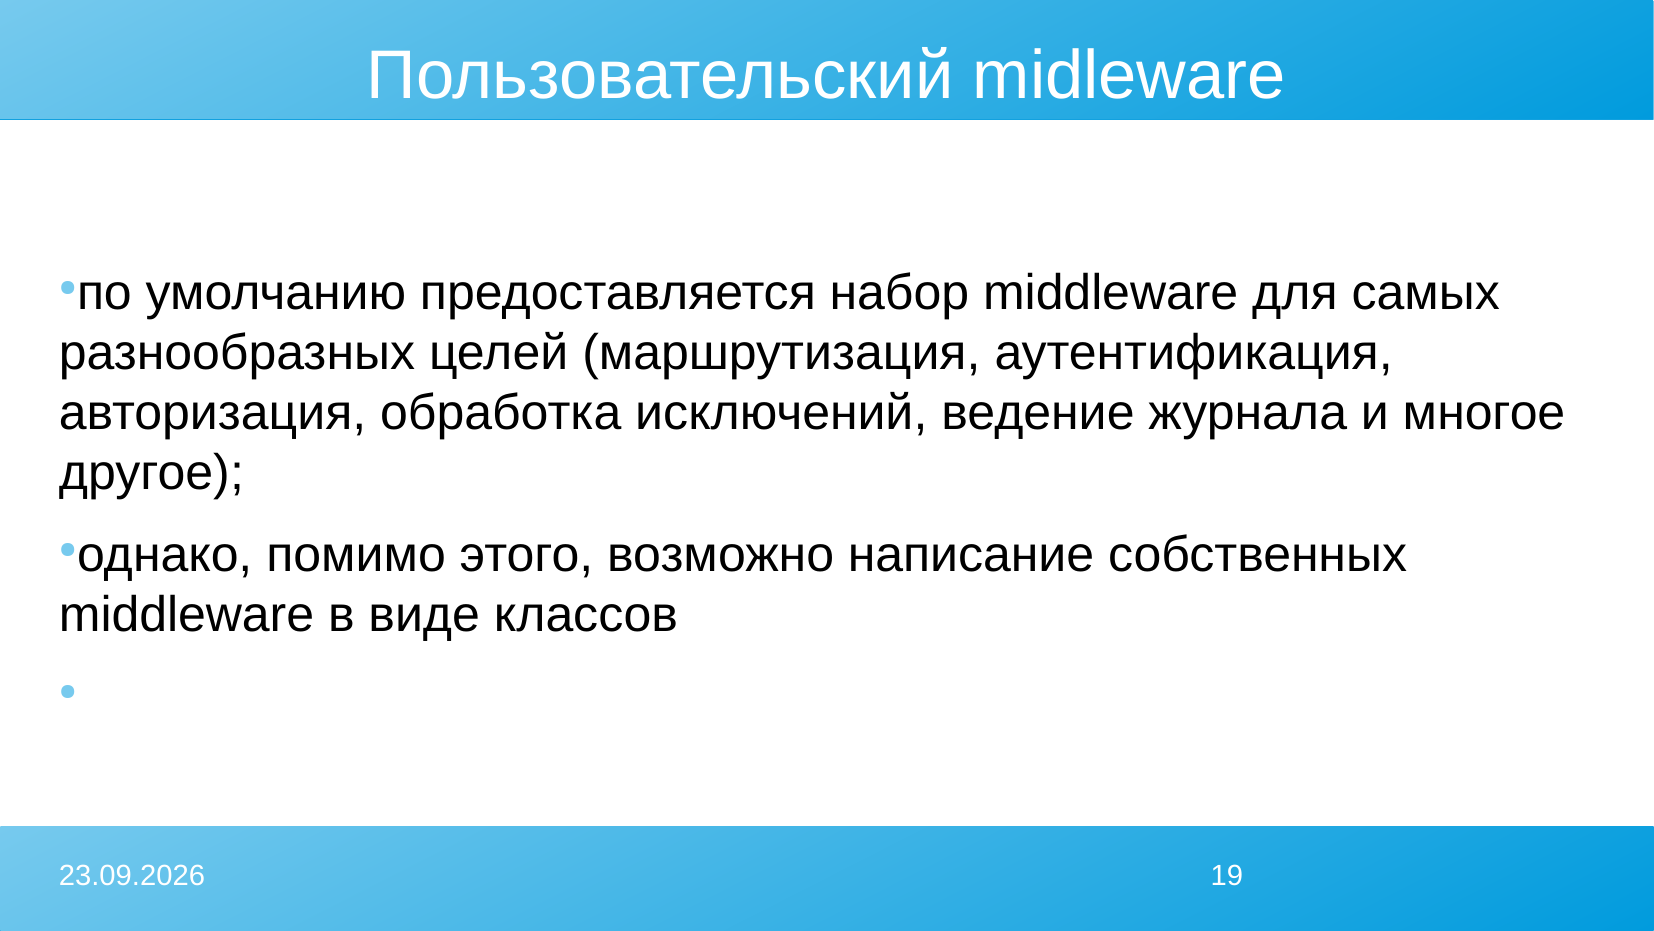

# Пользовательский midleware
по умолчанию предоставляется набор middleware для самых разнообразных целей (маршрутизация, аутентификация, авторизация, обработка исключений, ведение журнала и многое другое);
однако, помимо этого, возможно написание собственных middleware в виде классов